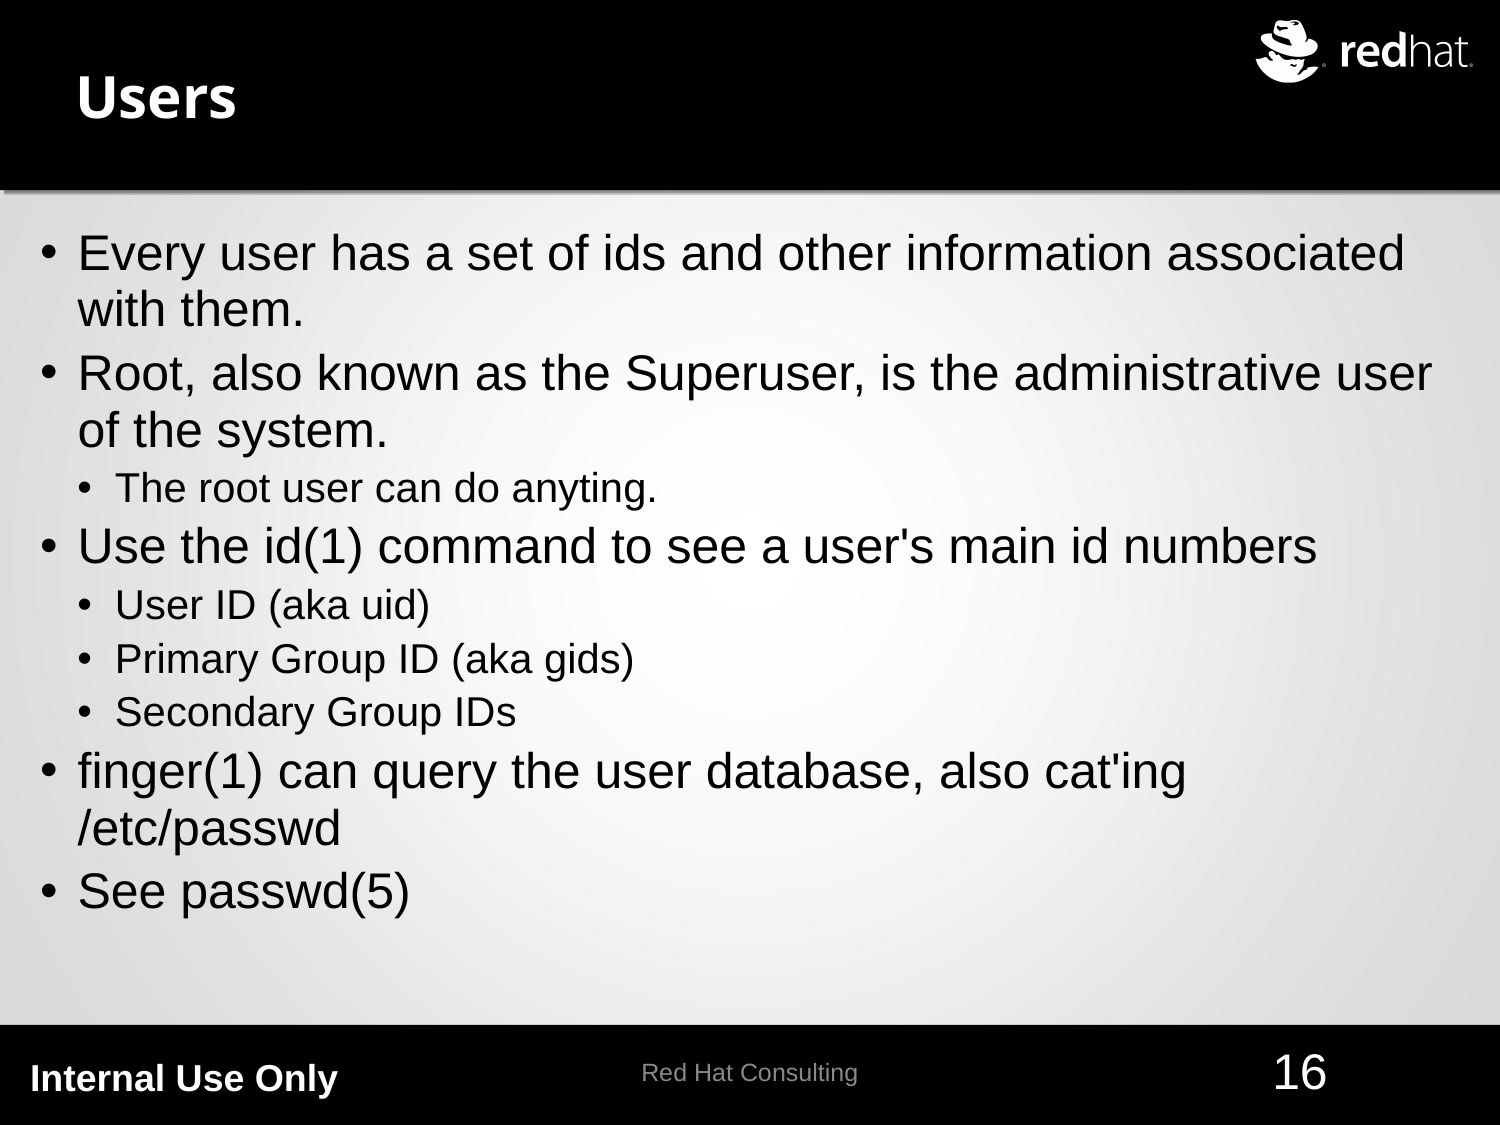

# Users
Every user has a set of ids and other information associated with them.
Root, also known as the Superuser, is the administrative user of the system.
The root user can do anyting.
Use the id(1) command to see a user's main id numbers
User ID (aka uid)
Primary Group ID (aka gids)
Secondary Group IDs
finger(1) can query the user database, also cat'ing /etc/passwd
See passwd(5)
Red Hat Consulting